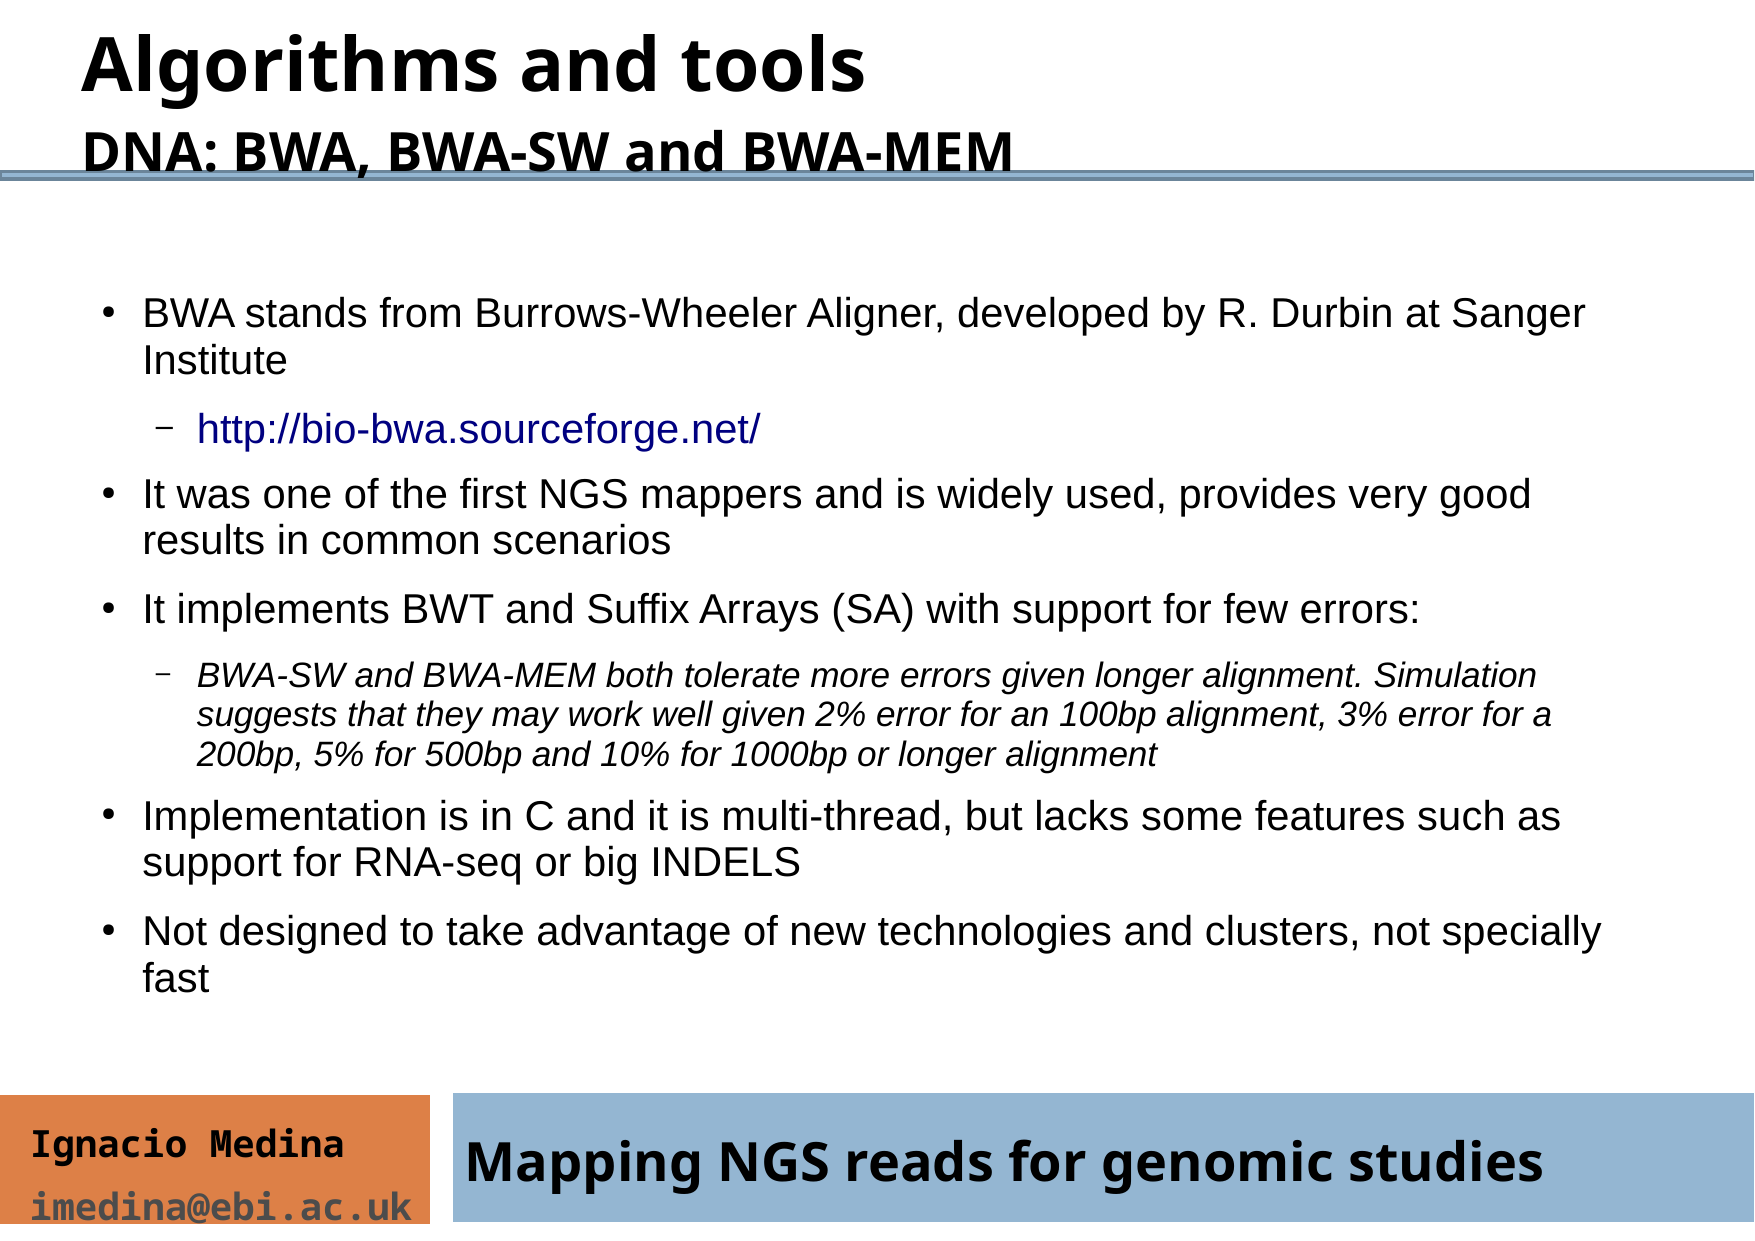

Algorithms and tools
DNA: BWA, BWA-SW and BWA-MEM
# BWA stands from Burrows-Wheeler Aligner, developed by R. Durbin at Sanger Institute
http://bio-bwa.sourceforge.net/
It was one of the first NGS mappers and is widely used, provides very good results in common scenarios
It implements BWT and Suffix Arrays (SA) with support for few errors:
BWA-SW and BWA-MEM both tolerate more errors given longer alignment. Simulation suggests that they may work well given 2% error for an 100bp alignment, 3% error for a 200bp, 5% for 500bp and 10% for 1000bp or longer alignment
Implementation is in C and it is multi-thread, but lacks some features such as support for RNA-seq or big INDELS
Not designed to take advantage of new technologies and clusters, not specially fast
Ignacio Medina
imedina@ebi.ac.uk
Mapping NGS reads for genomic studies